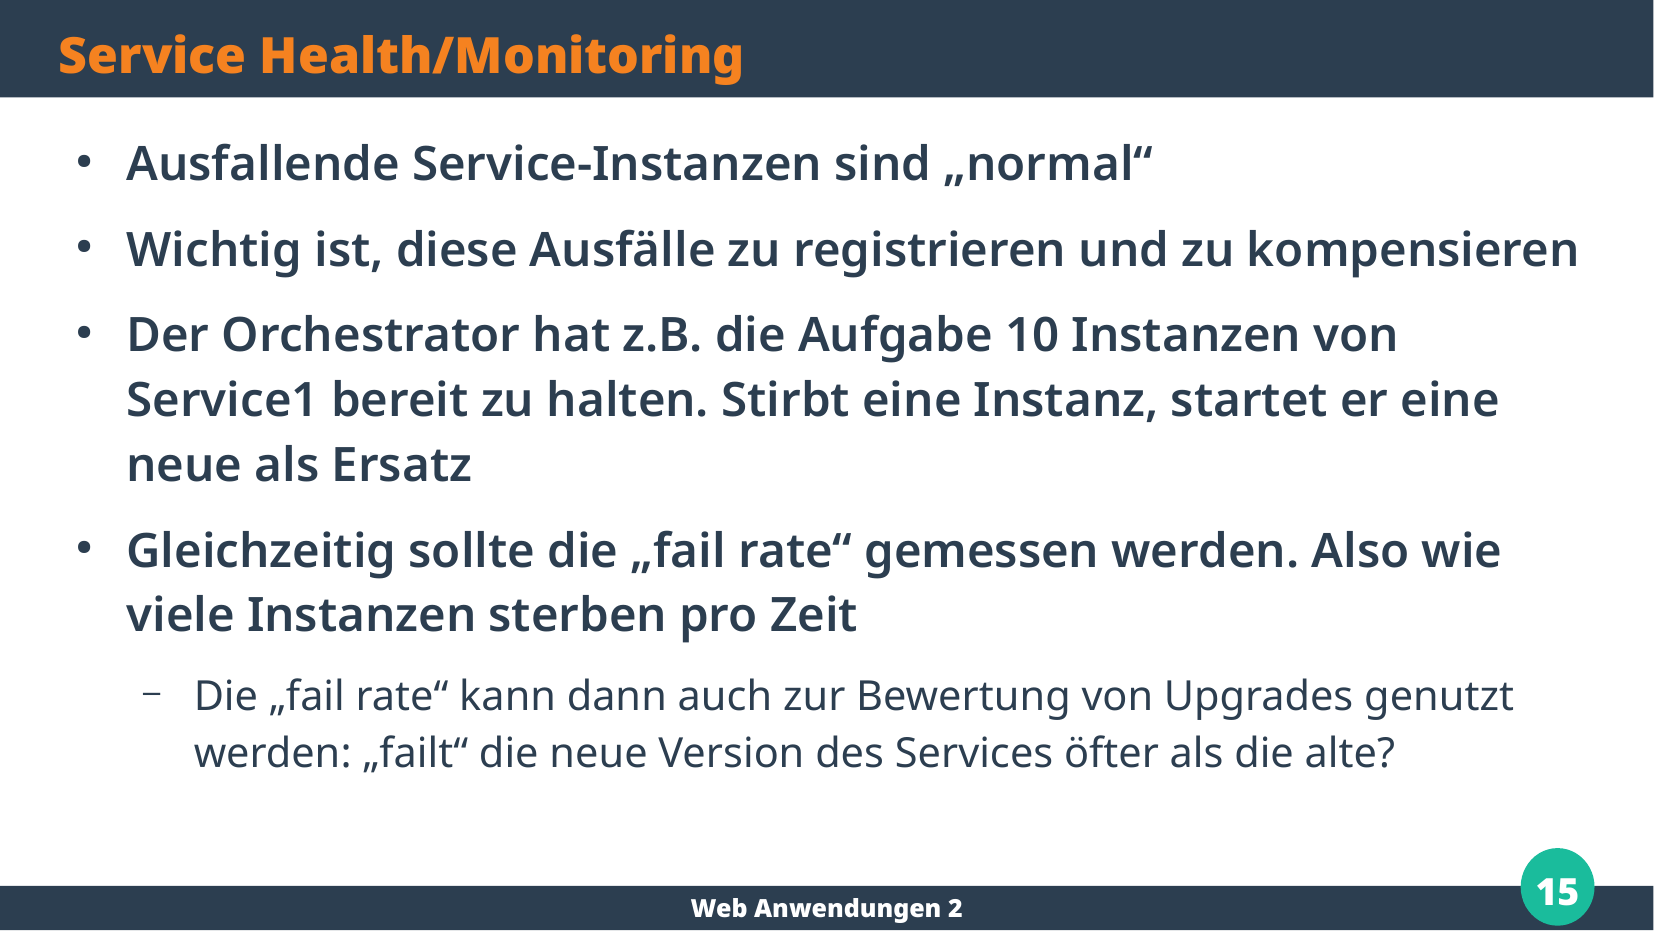

# Service Health/Monitoring
Ausfallende Service-Instanzen sind „normal“
Wichtig ist, diese Ausfälle zu registrieren und zu kompensieren
Der Orchestrator hat z.B. die Aufgabe 10 Instanzen von Service1 bereit zu halten. Stirbt eine Instanz, startet er eine neue als Ersatz
Gleichzeitig sollte die „fail rate“ gemessen werden. Also wie viele Instanzen sterben pro Zeit
Die „fail rate“ kann dann auch zur Bewertung von Upgrades genutzt werden: „failt“ die neue Version des Services öfter als die alte?
15